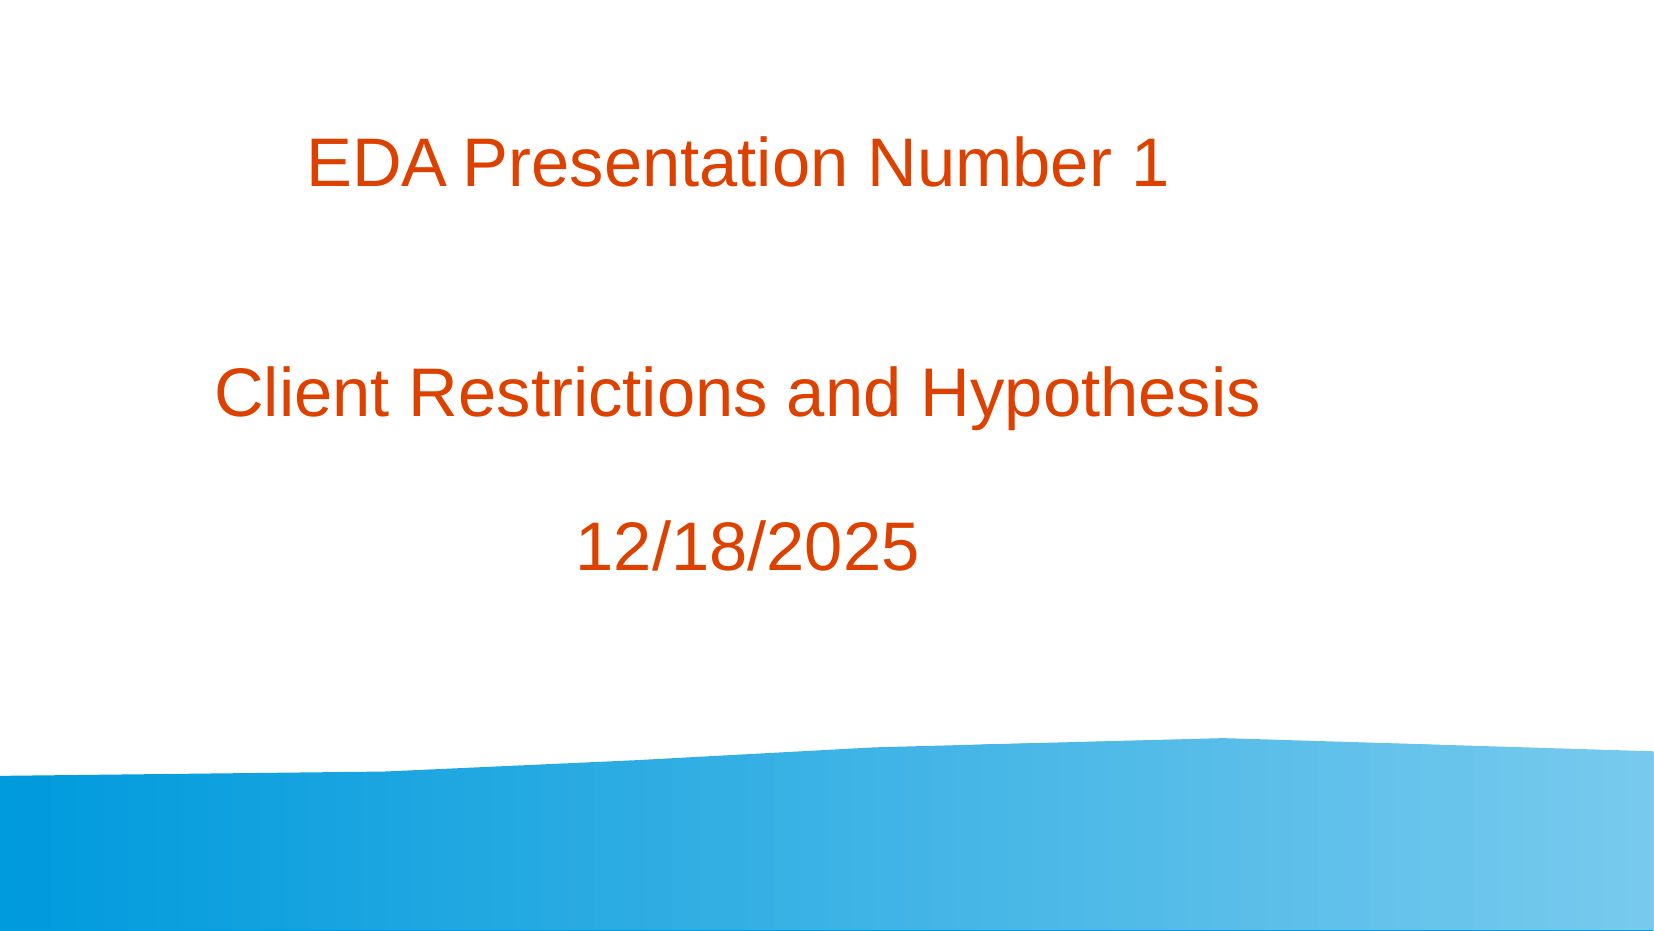

# EDA Presentation Number 1 Client Restrictions and Hypothesis 12/18/2025